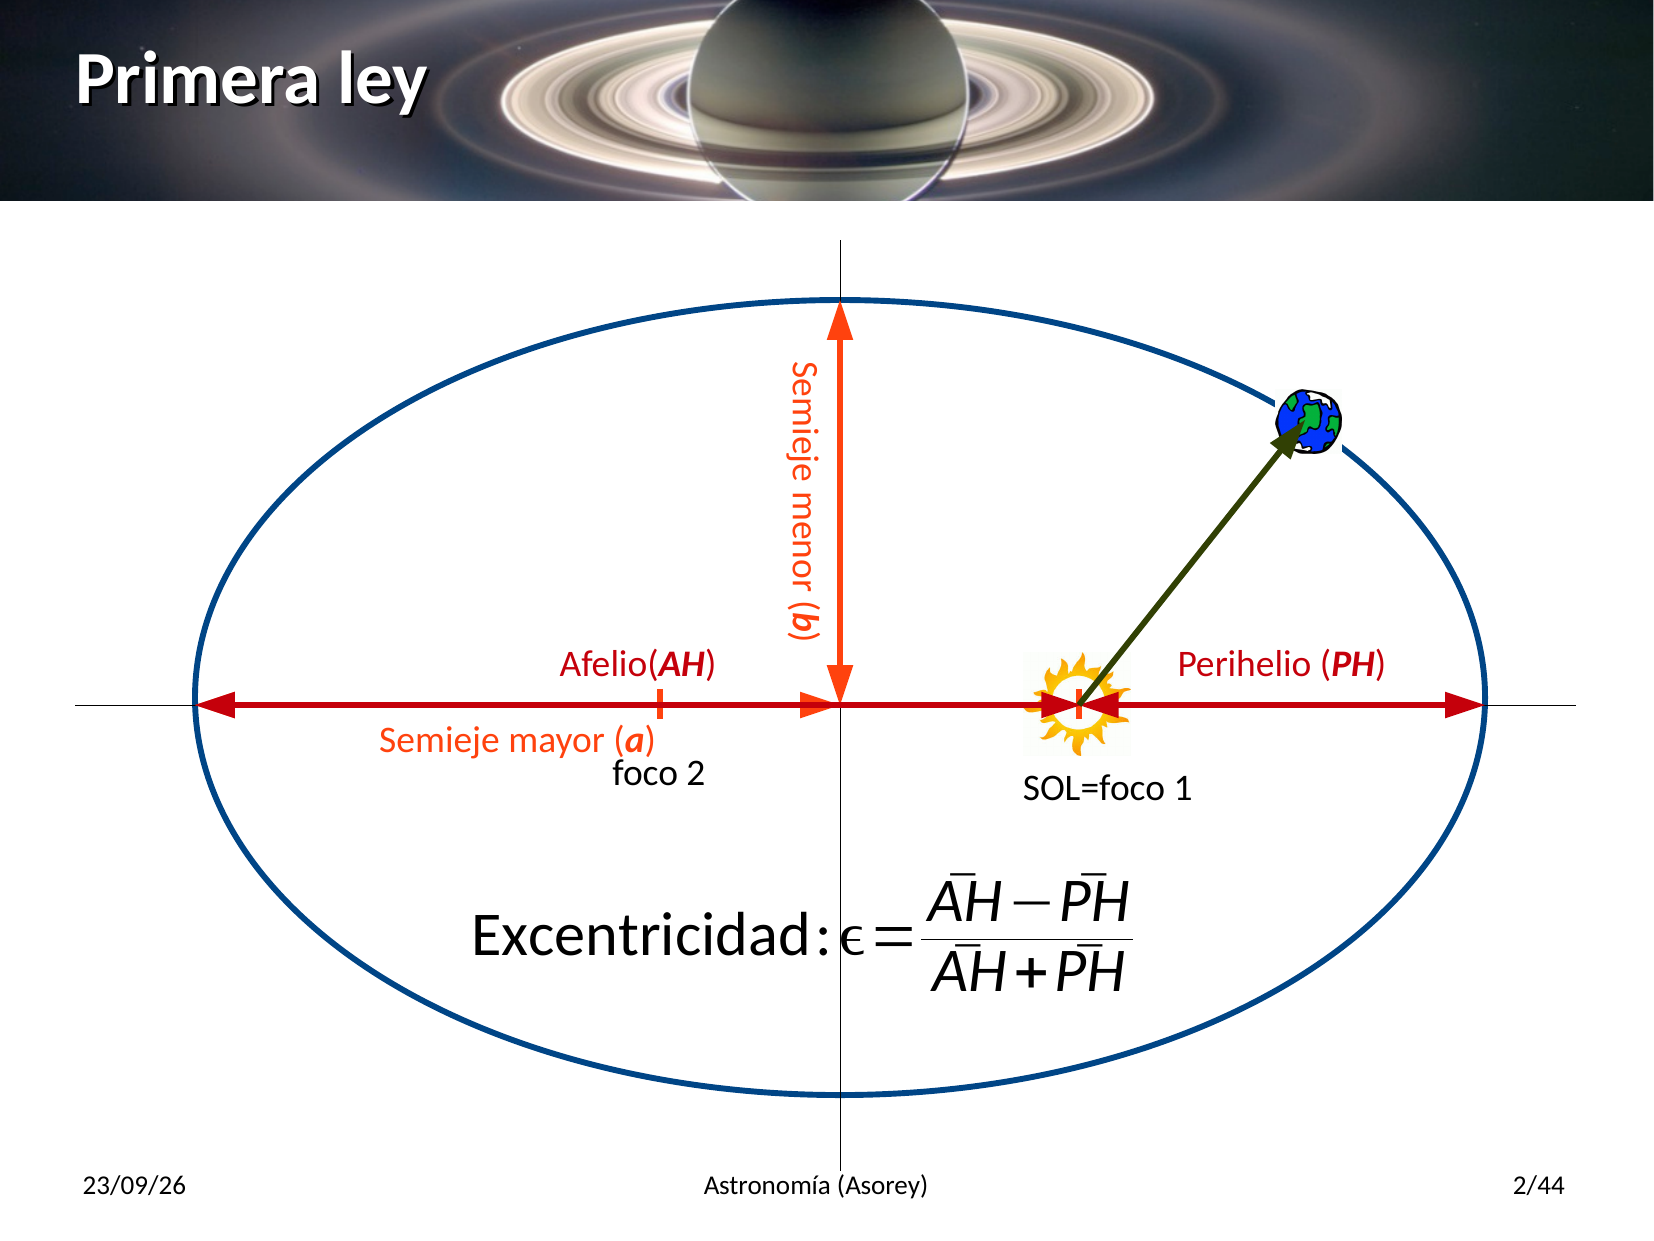

# Primera ley
Semieje menor (b)
Semieje mayor (a)
Afelio(AH)
Perihelio (PH)
foco 2
SOL=foco 1
Astronomía (Asorey)
2